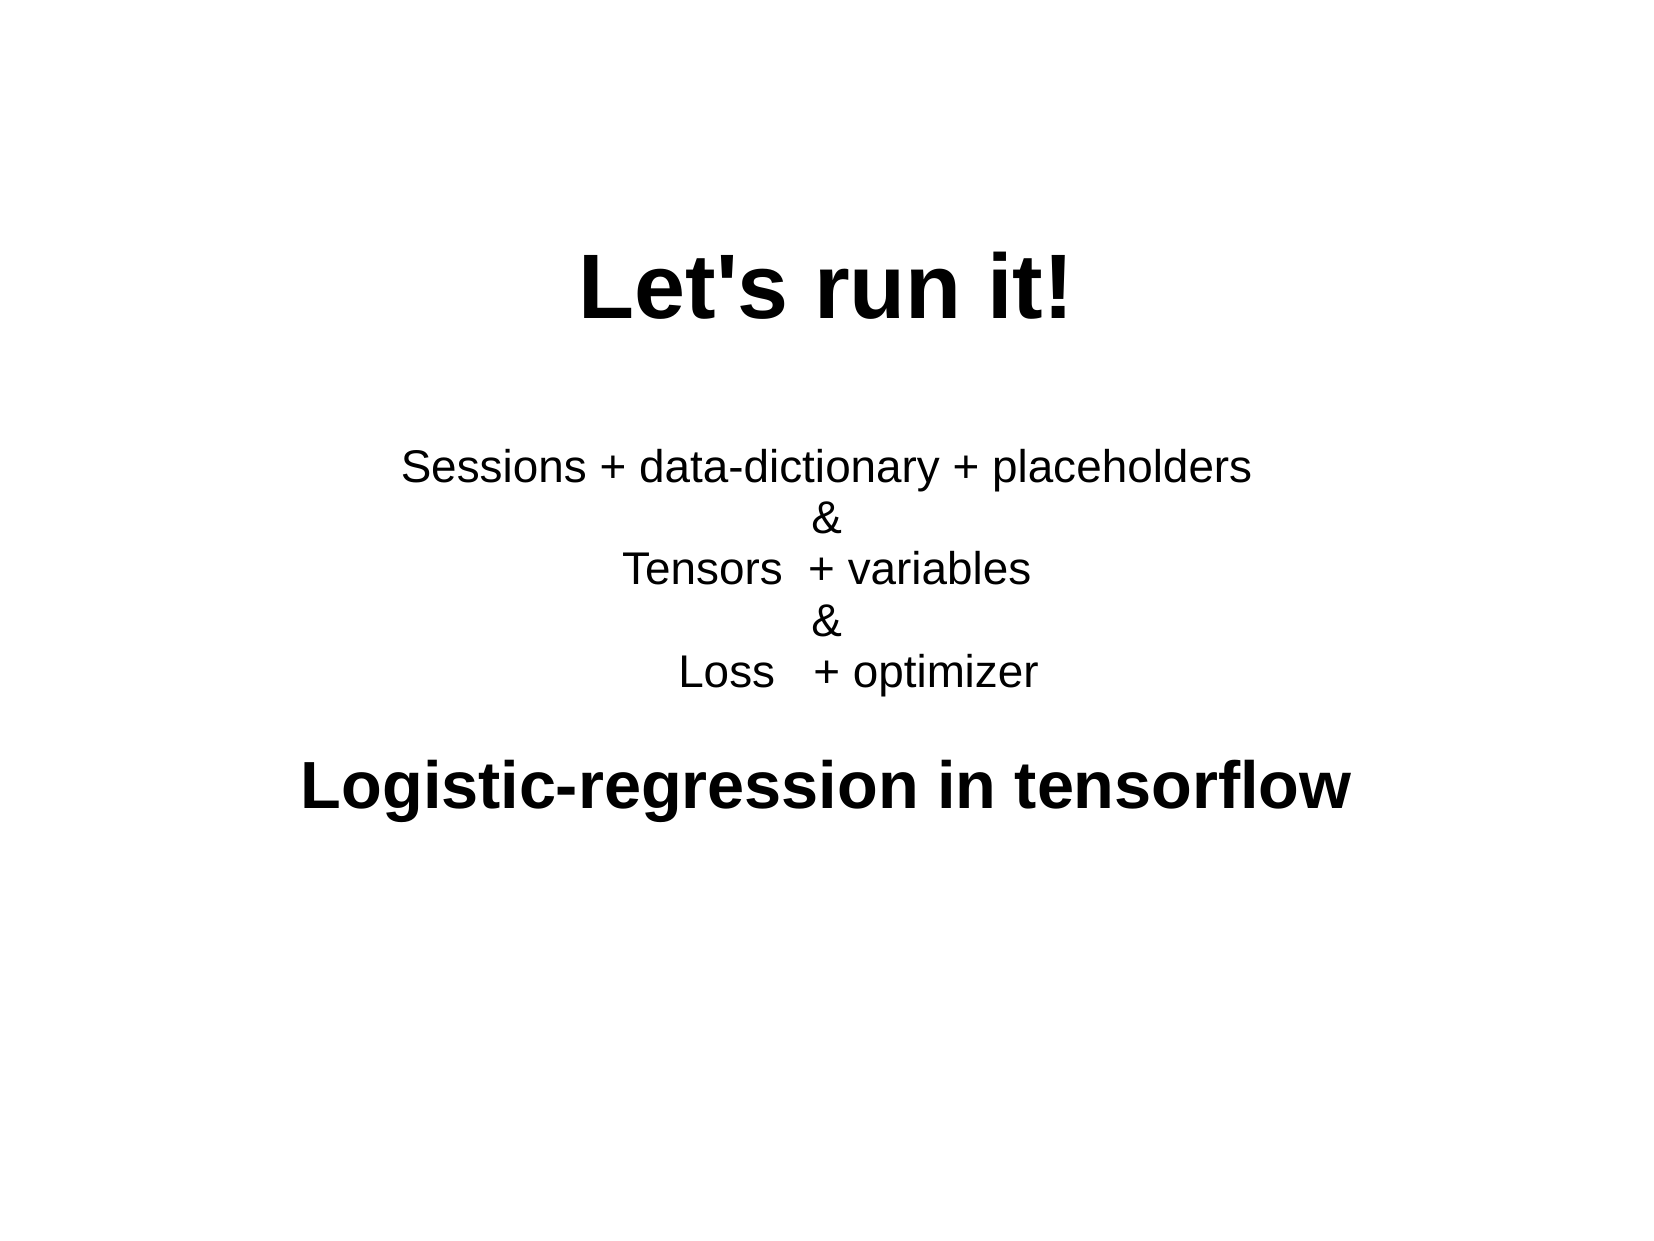

# Let's run it!
Sessions + data-dictionary + placeholders
&
Tensors + variables
&
 Loss + optimizer
Logistic-regression in tensorflow